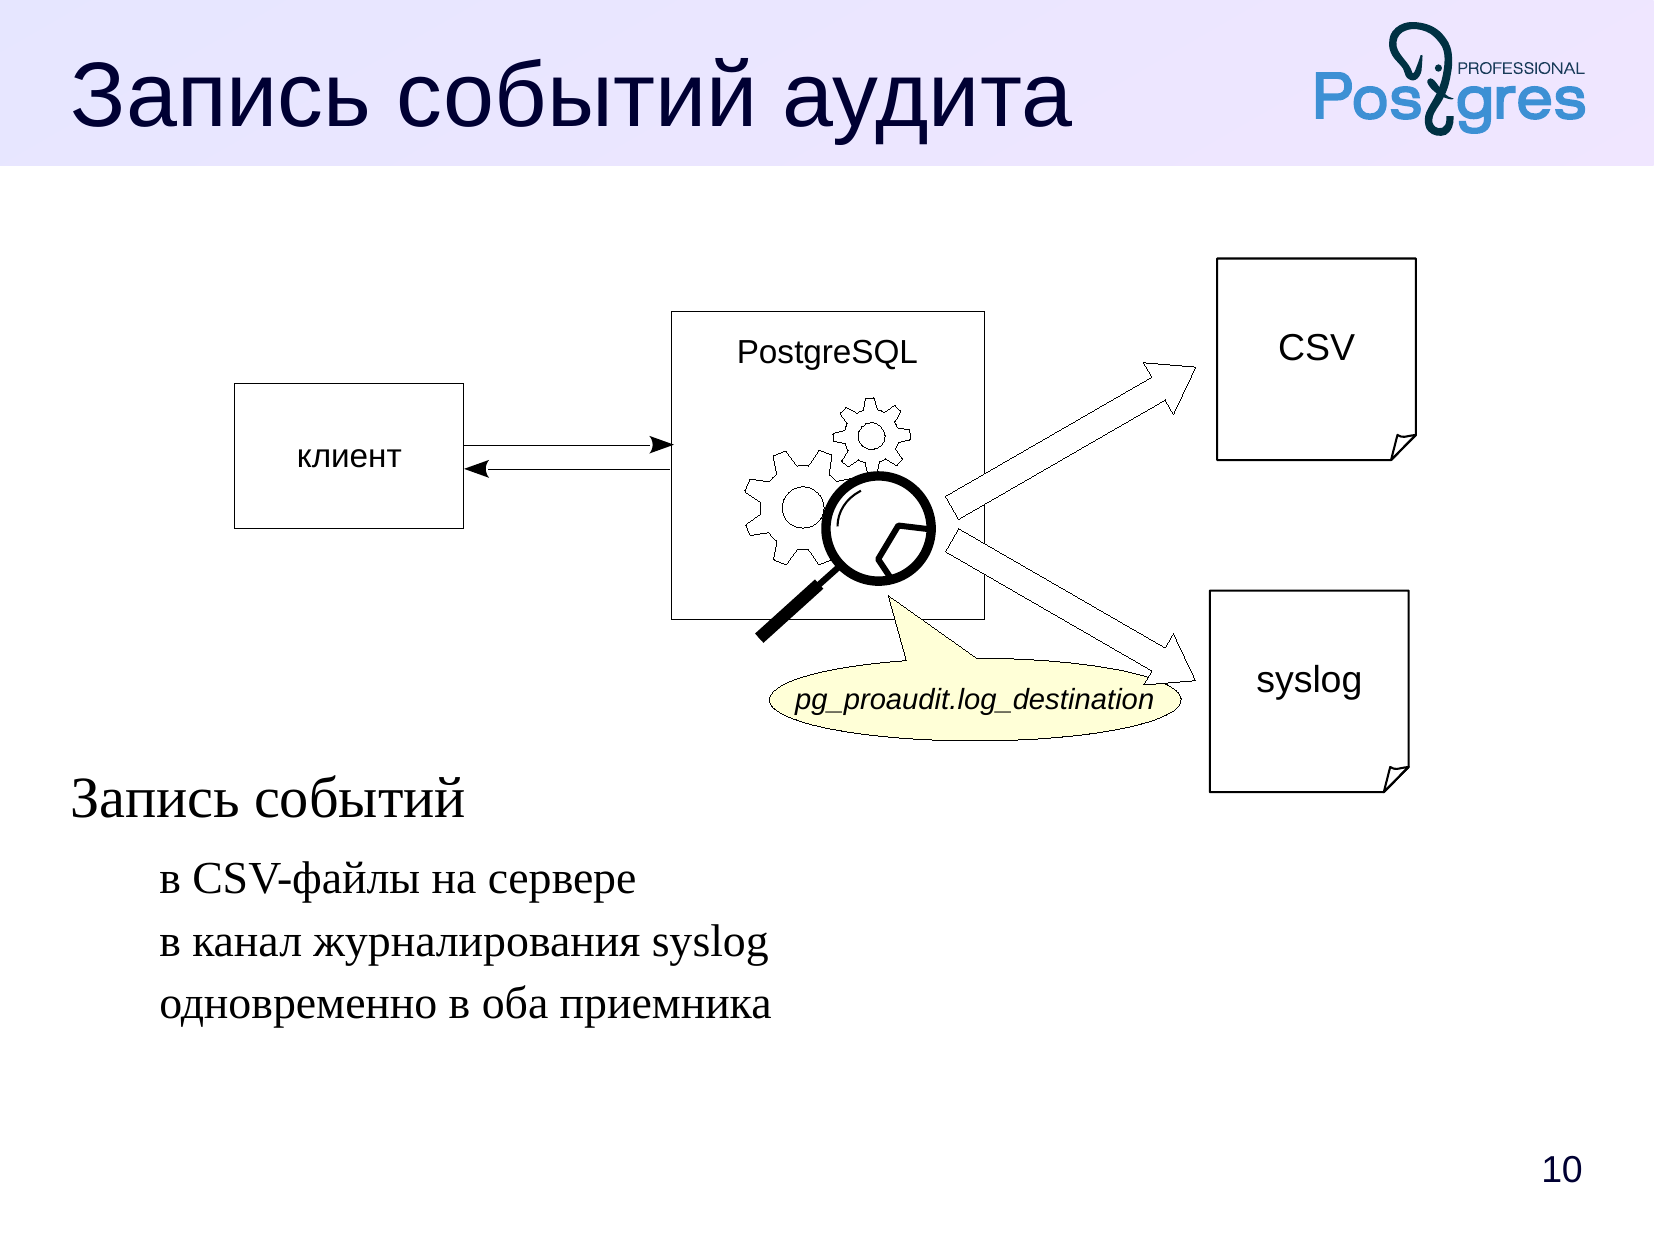

# Запись событий аудита
CSV
PostgreSQL
клиент
syslog
pg_proaudit.log_destination
Запись событий
в CSV-файлы на сервере
в канал журналирования syslog
одновременно в оба приемника